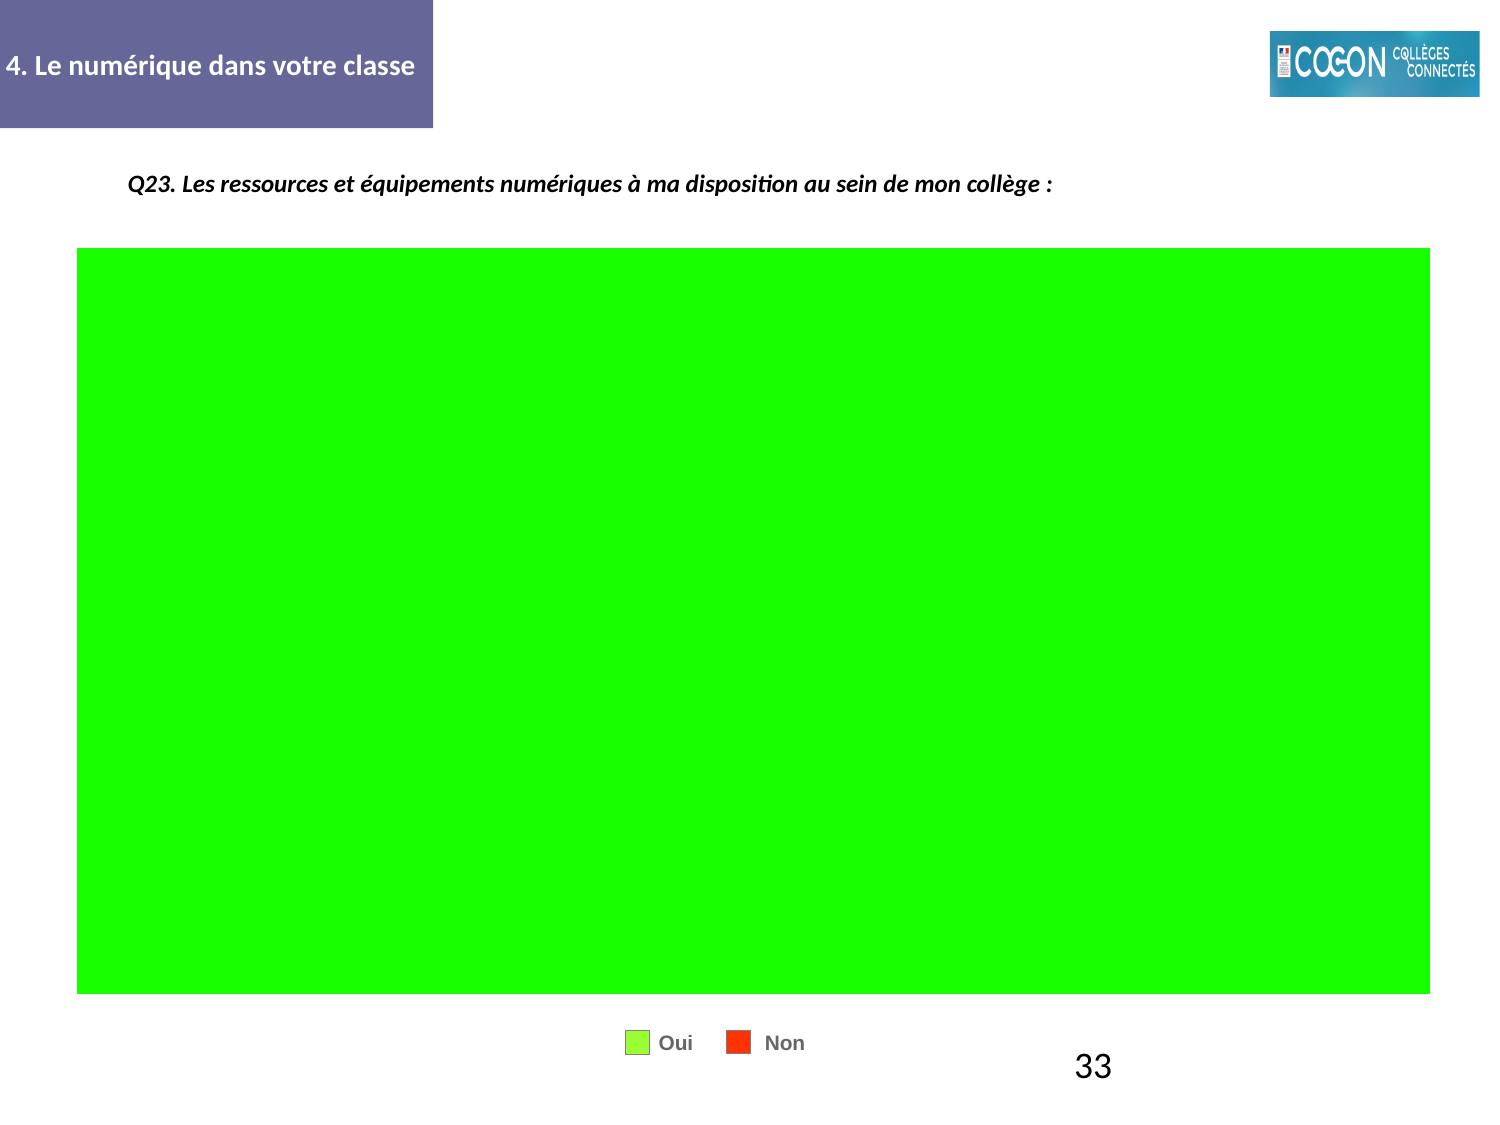

4. Le numérique dans votre classe
Q23. Les ressources et équipements numériques à ma disposition au sein de mon collège :
Oui
Non